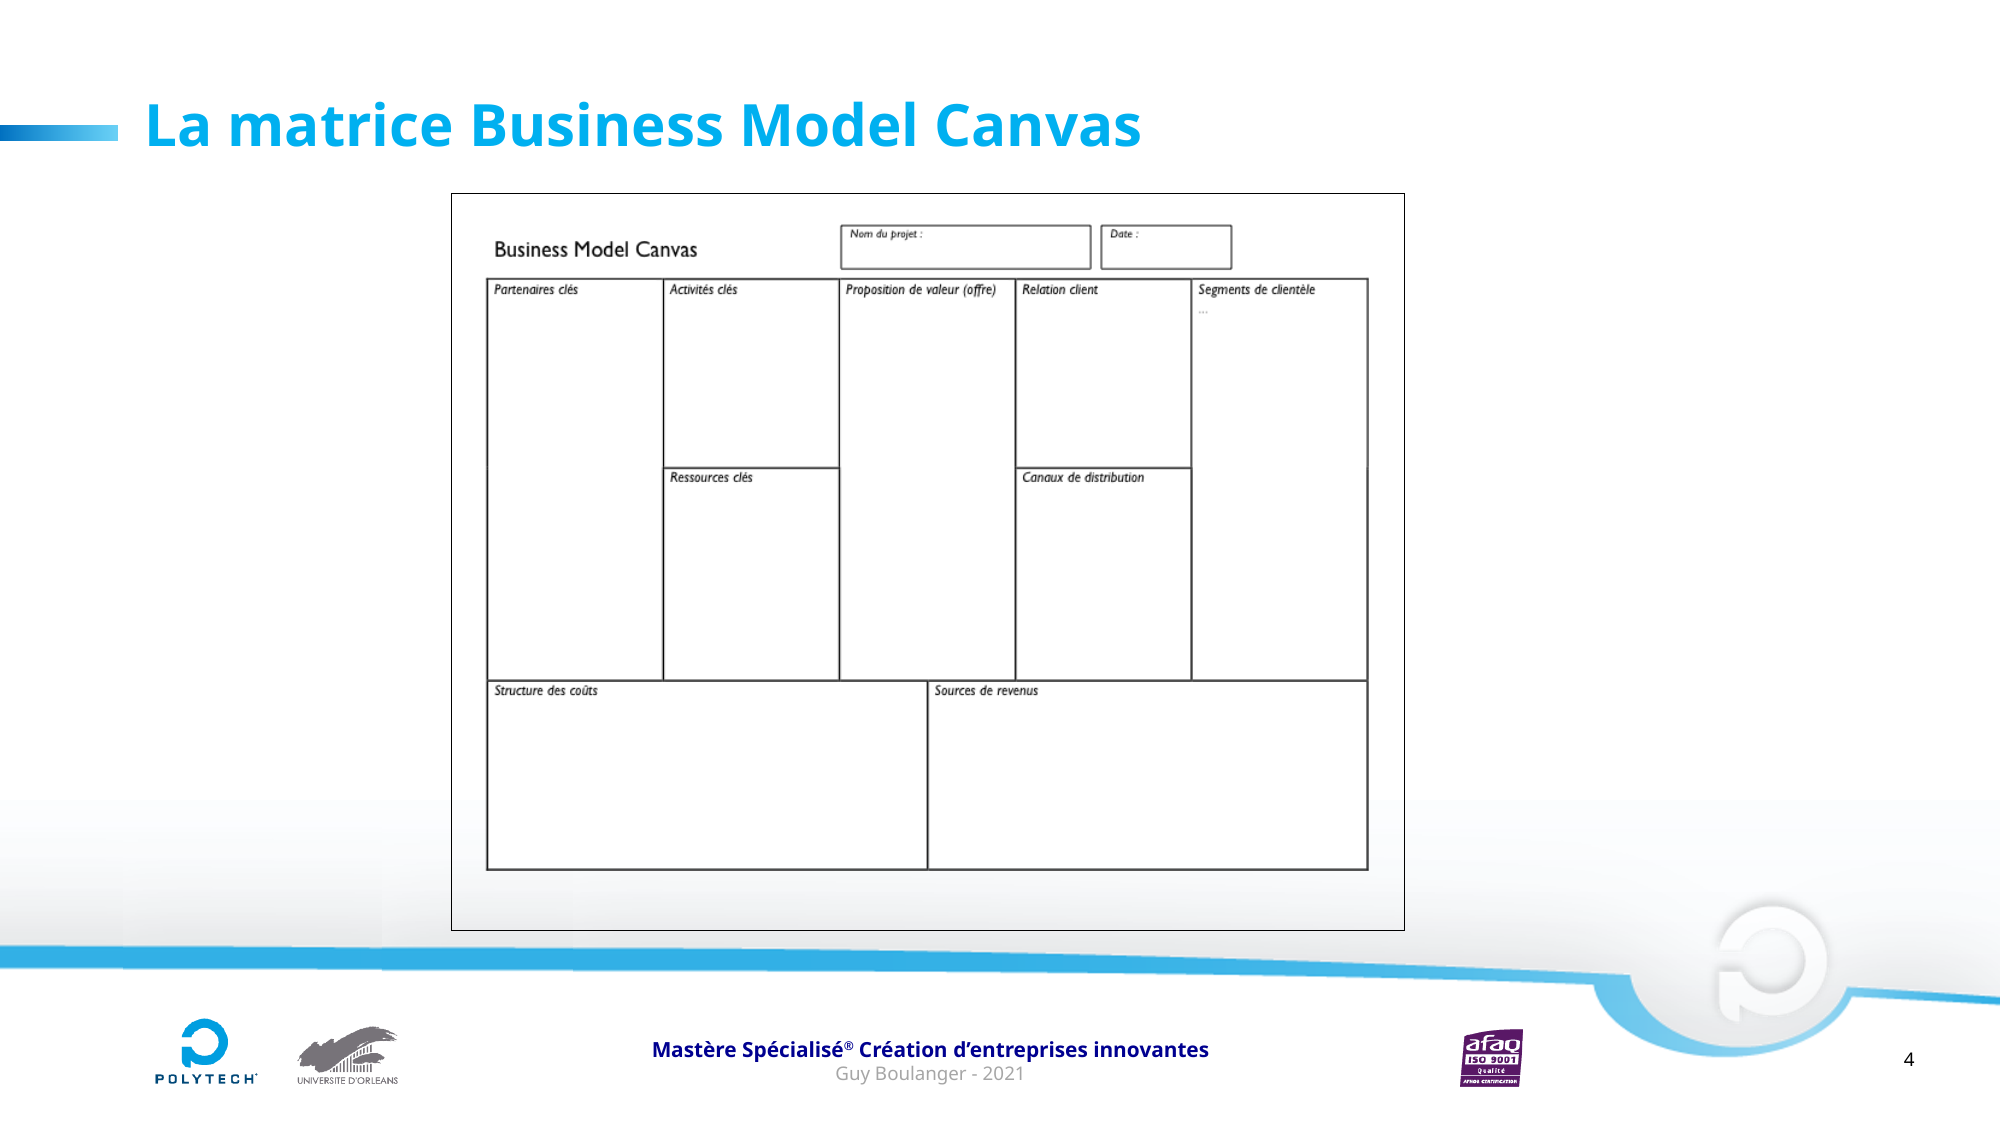

# La matrice Business Model Canvas
Mastère Spécialisé® Création d’entreprises innovantes
Guy Boulanger - 2021
4